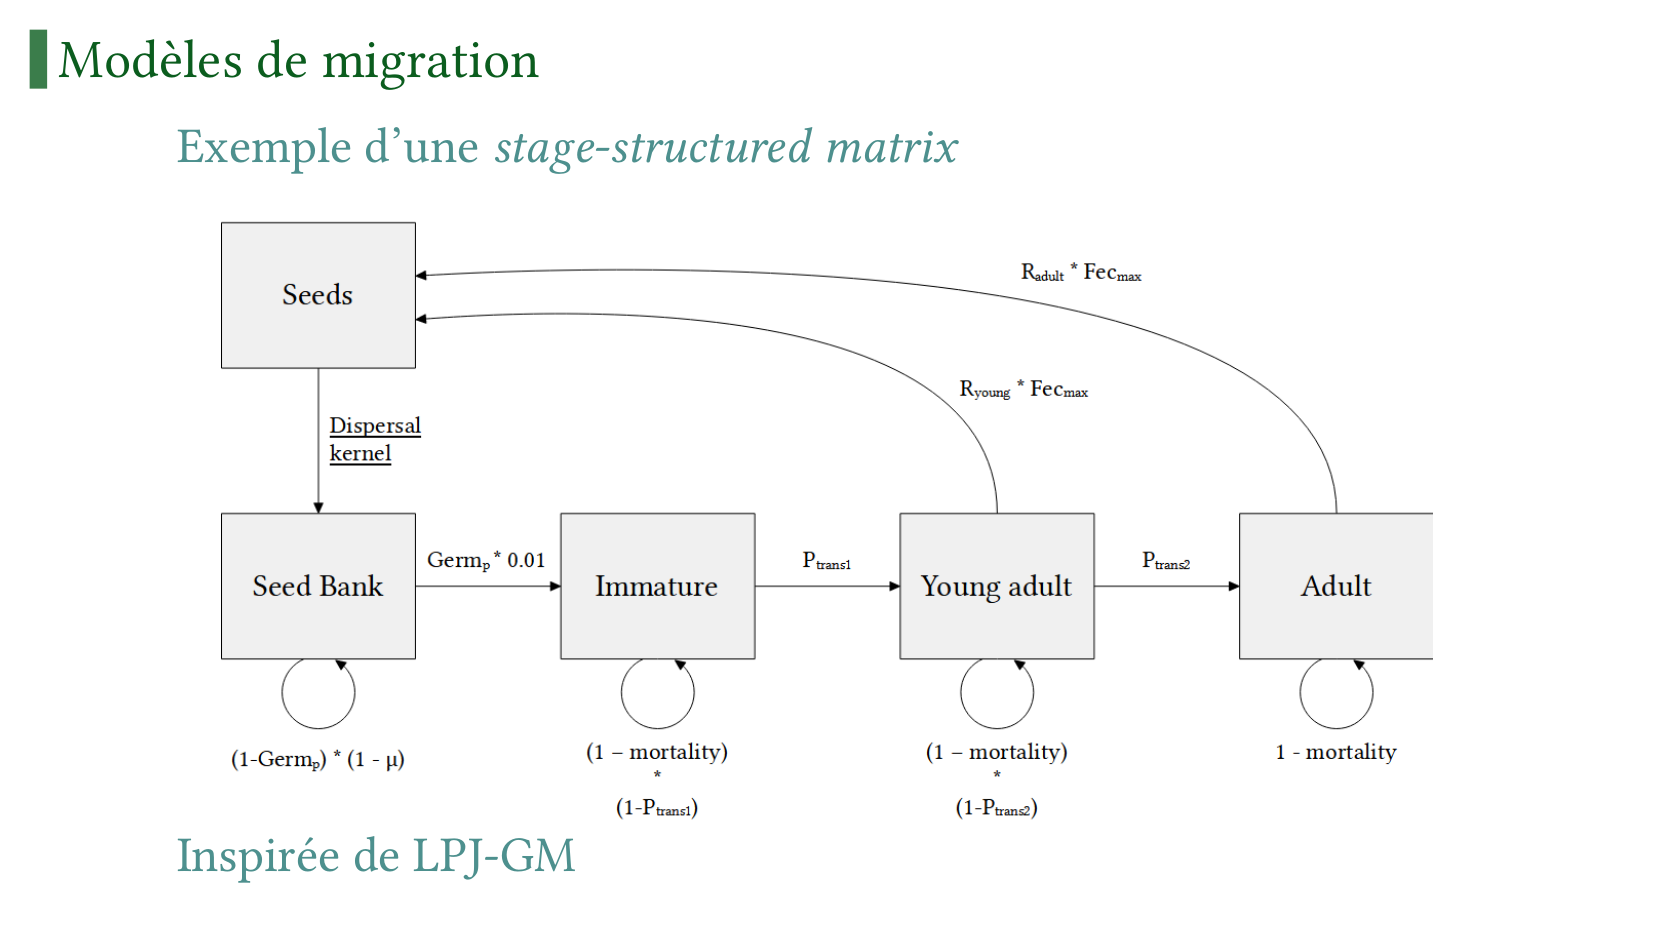

# Modèles de migration
Exemple d’une stage-structured matrix
Inspirée de LPJ-GM